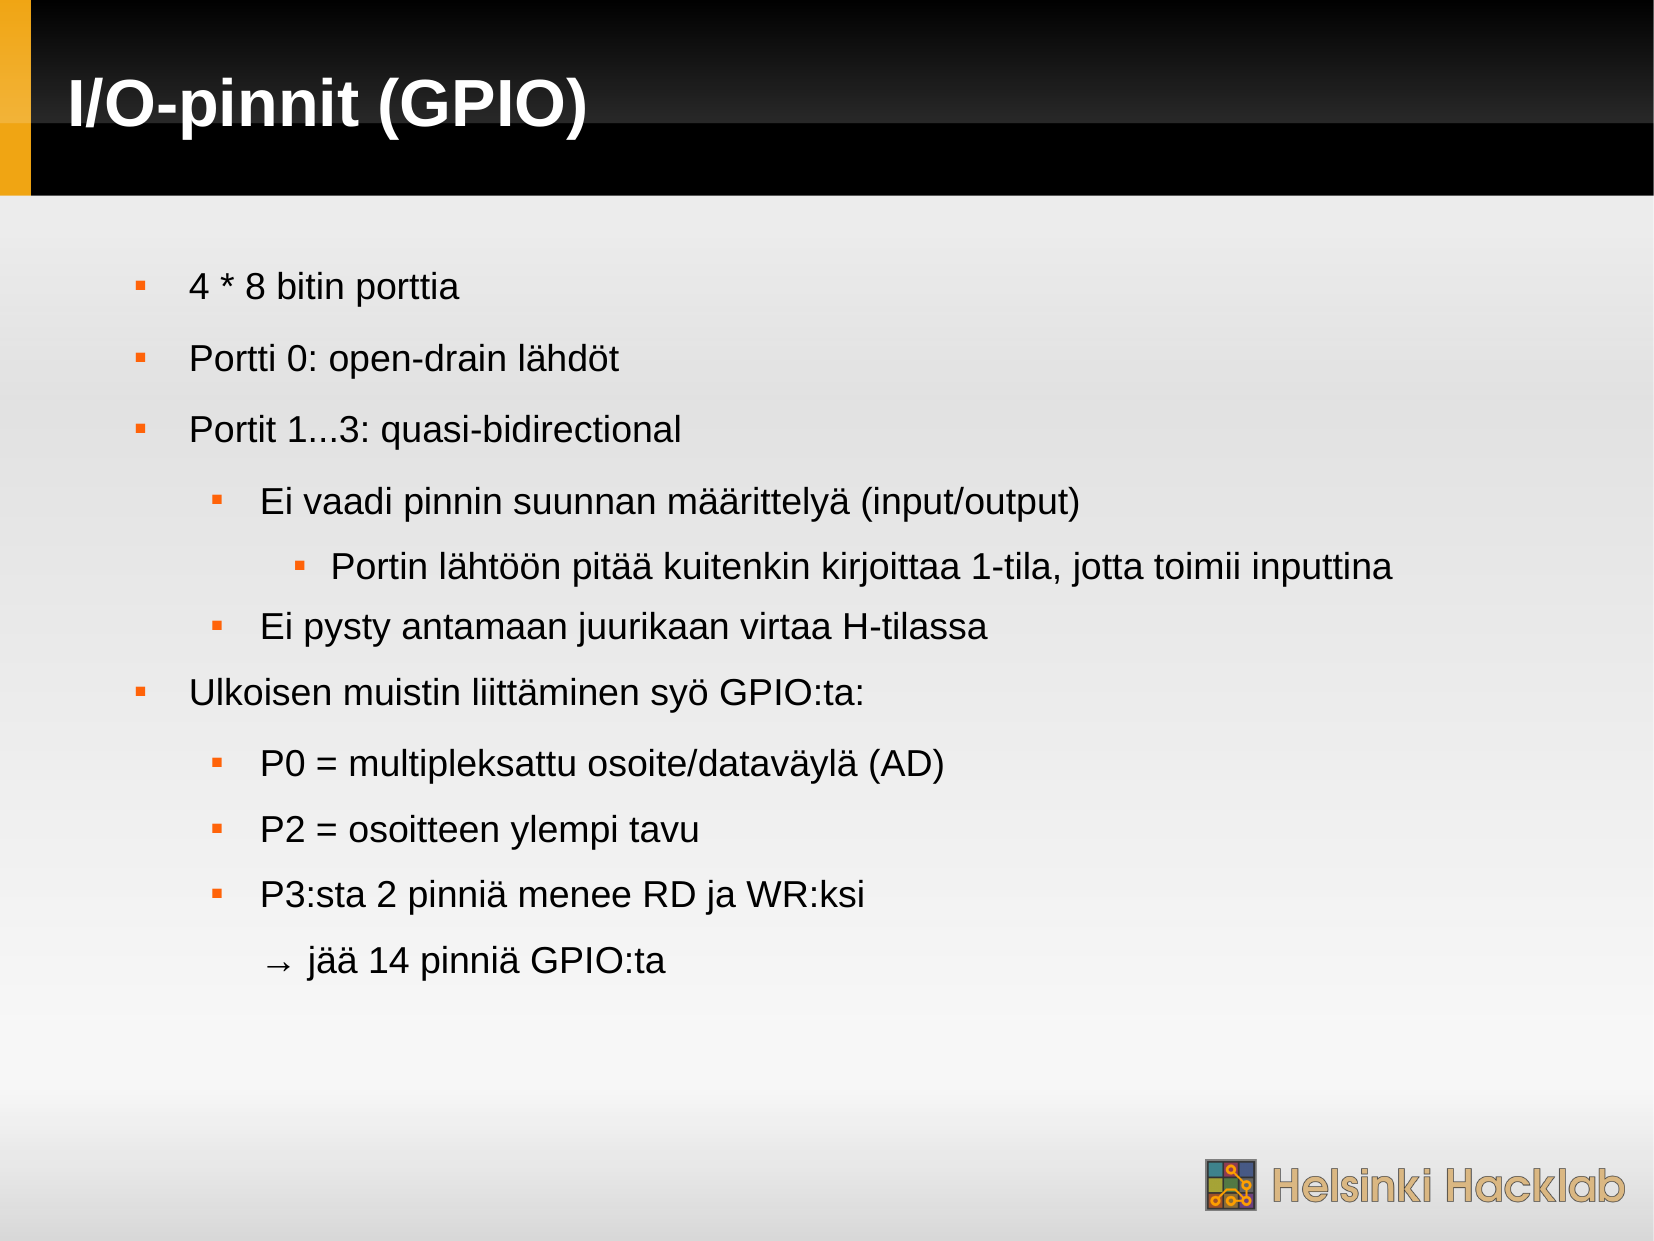

# I/O-pinnit (GPIO)
4 * 8 bitin porttia
Portti 0: open-drain lähdöt
Portit 1...3: quasi-bidirectional
Ei vaadi pinnin suunnan määrittelyä (input/output)
Portin lähtöön pitää kuitenkin kirjoittaa 1-tila, jotta toimii inputtina
Ei pysty antamaan juurikaan virtaa H-tilassa
Ulkoisen muistin liittäminen syö GPIO:ta:
P0 = multipleksattu osoite/dataväylä (AD)
P2 = osoitteen ylempi tavu
P3:sta 2 pinniä menee RD ja WR:ksi
→ jää 14 pinniä GPIO:ta